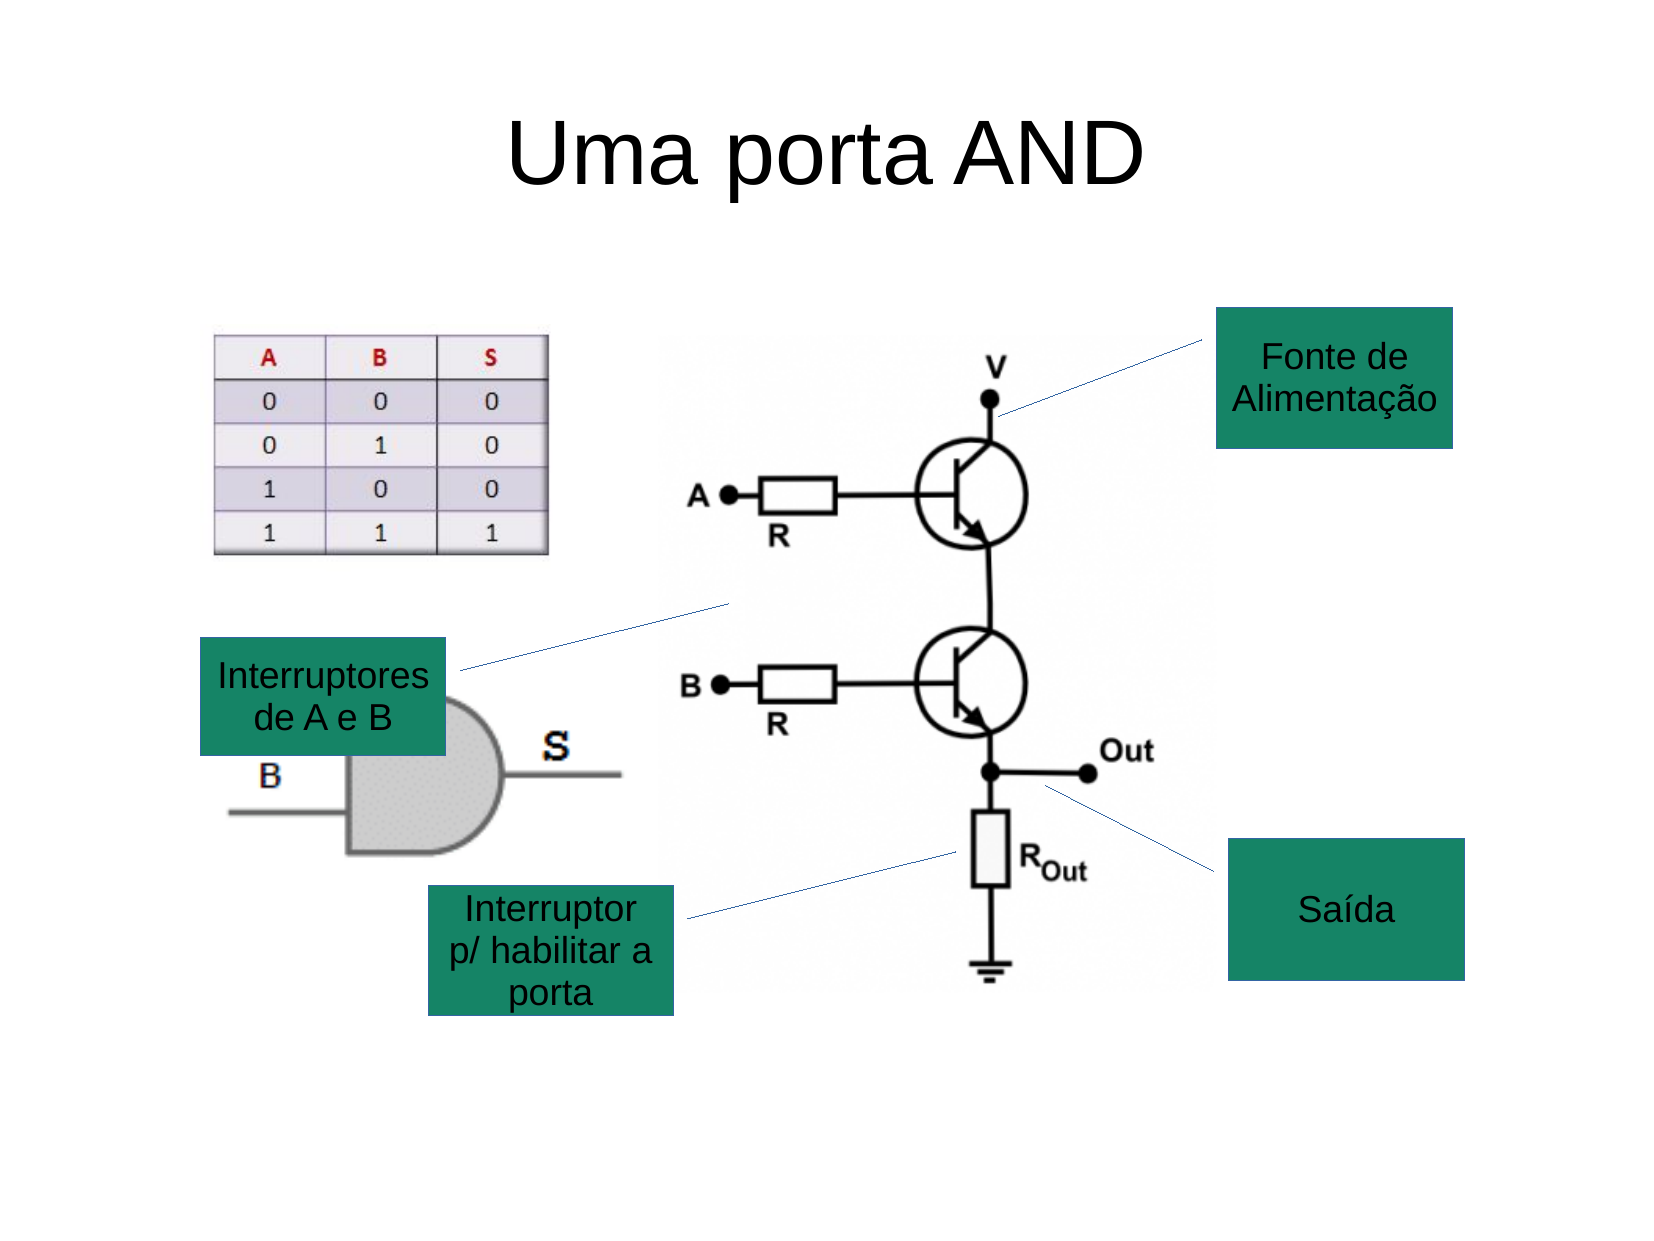

# Uma porta AND
Fonte de
Alimentação
Interruptores de A e B
Saída
Interruptor
p/ habilitar a porta